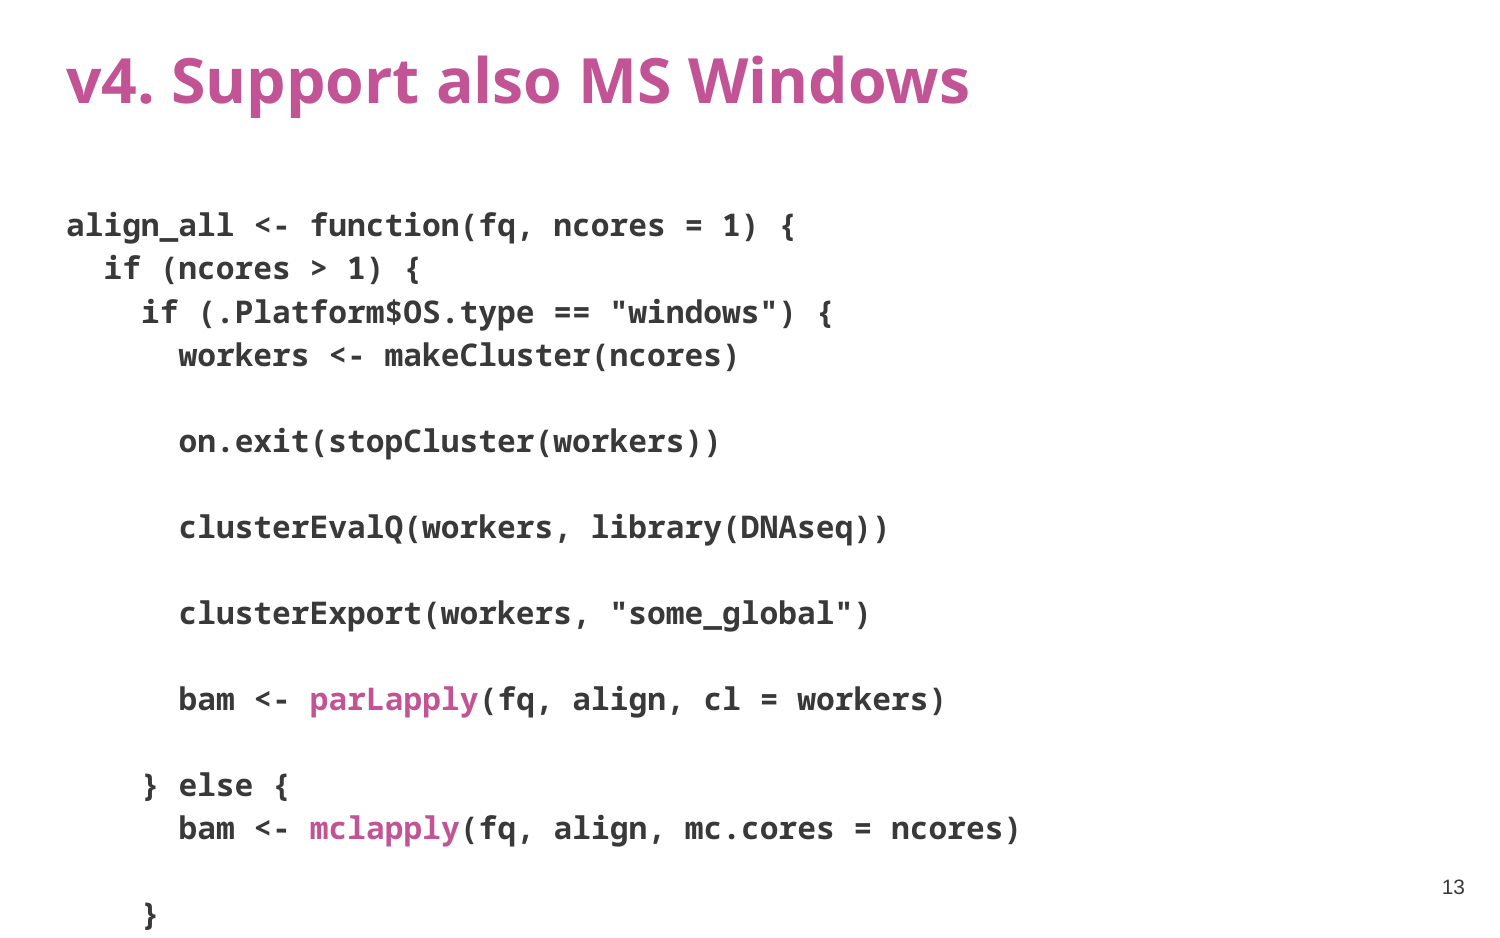

# v4. Support also MS Windows
align_all <- function(fq, ncores = 1) {
 if (ncores > 1) {
 if (.Platform$OS.type == "windows") {
 workers <- makeCluster(ncores) ‎
 on.exit(stopCluster(workers)) ‎
 clusterEvalQ(workers, library(DNAseq)) ‎
 clusterExport(workers, "some_global") ‎
 bam <- parLapply(fq, align, cl = workers) ‎
 } else {
 bam <- mclapply(fq, align, mc.cores = ncores) ‎
 }
 } else {
 bam <- lapply(fq, align) ‎
 }
 bam
}